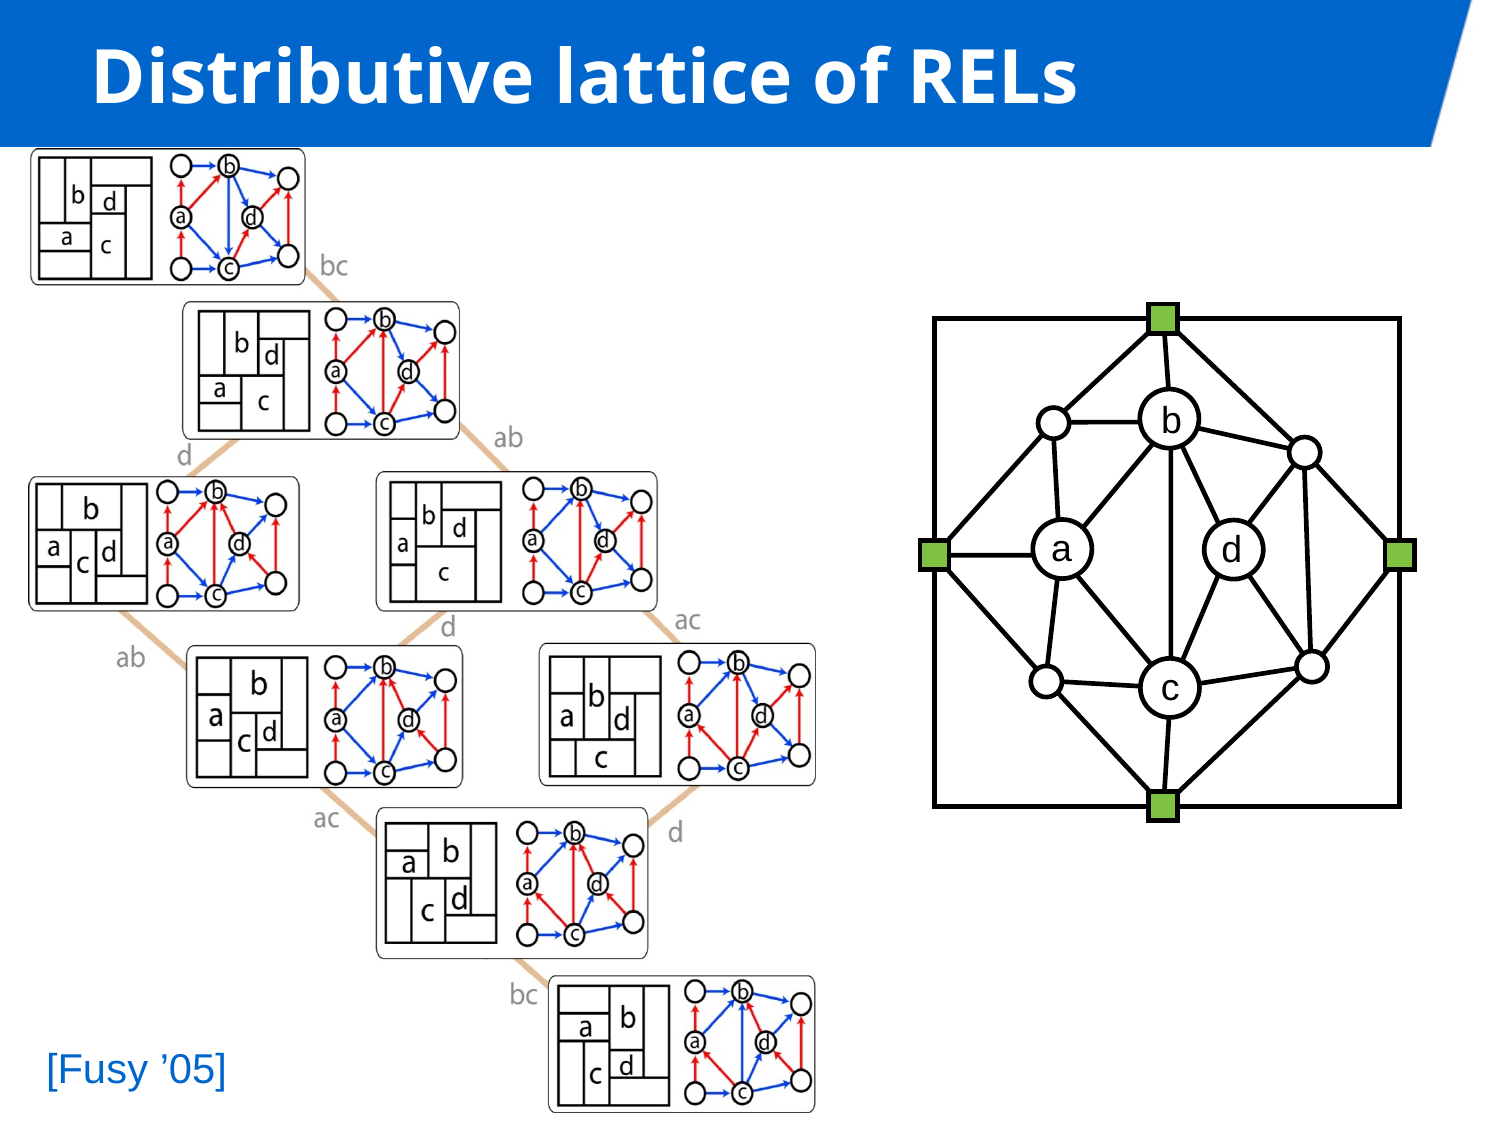

# Distributive lattice of RELs
b
a
d
c
[Fusy ’05]